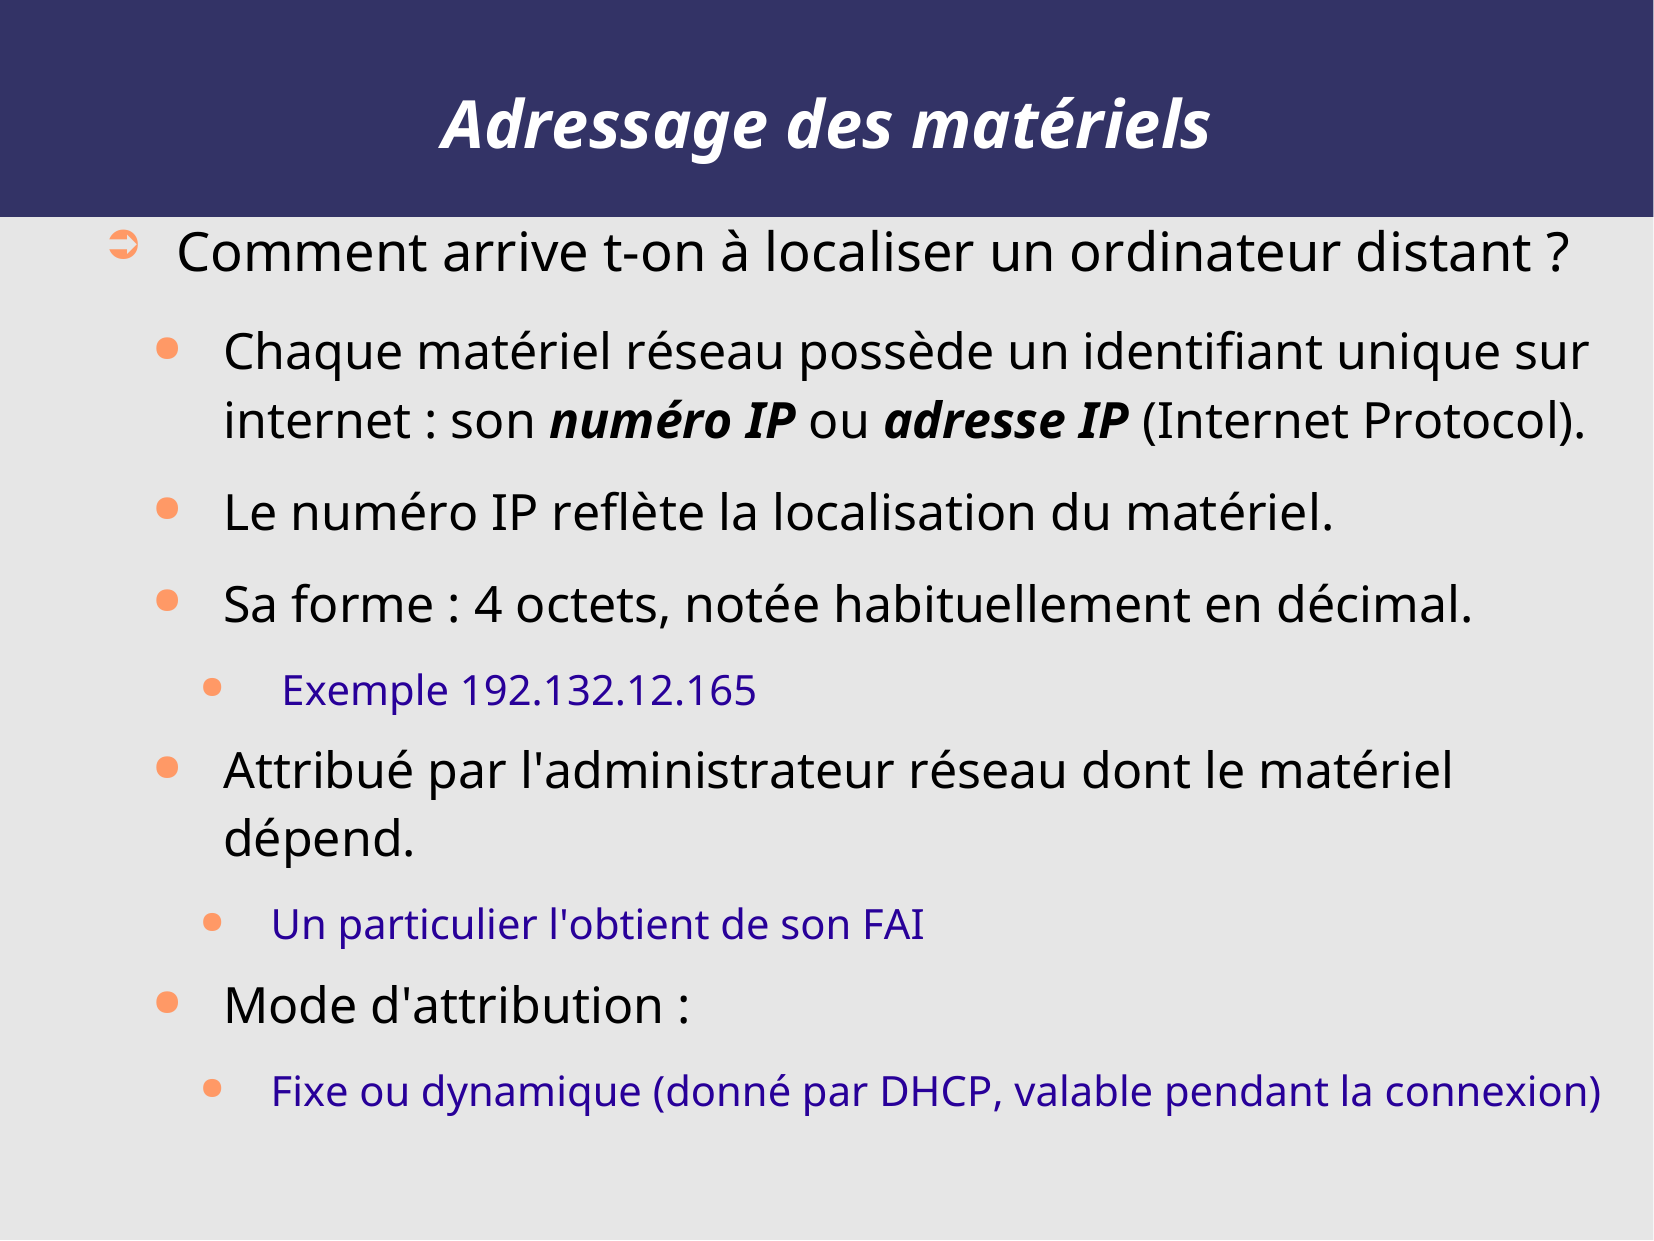

# Adressage des matériels
Comment arrive t-on à localiser un ordinateur distant ?
Chaque matériel réseau possède un identifiant unique sur internet : son numéro IP ou adresse IP (Internet Protocol).
Le numéro IP reflète la localisation du matériel.
Sa forme : 4 octets, notée habituellement en décimal.
 Exemple 192.132.12.165
Attribué par l'administrateur réseau dont le matériel dépend.
Un particulier l'obtient de son FAI
Mode d'attribution :
Fixe ou dynamique (donné par DHCP, valable pendant la connexion)